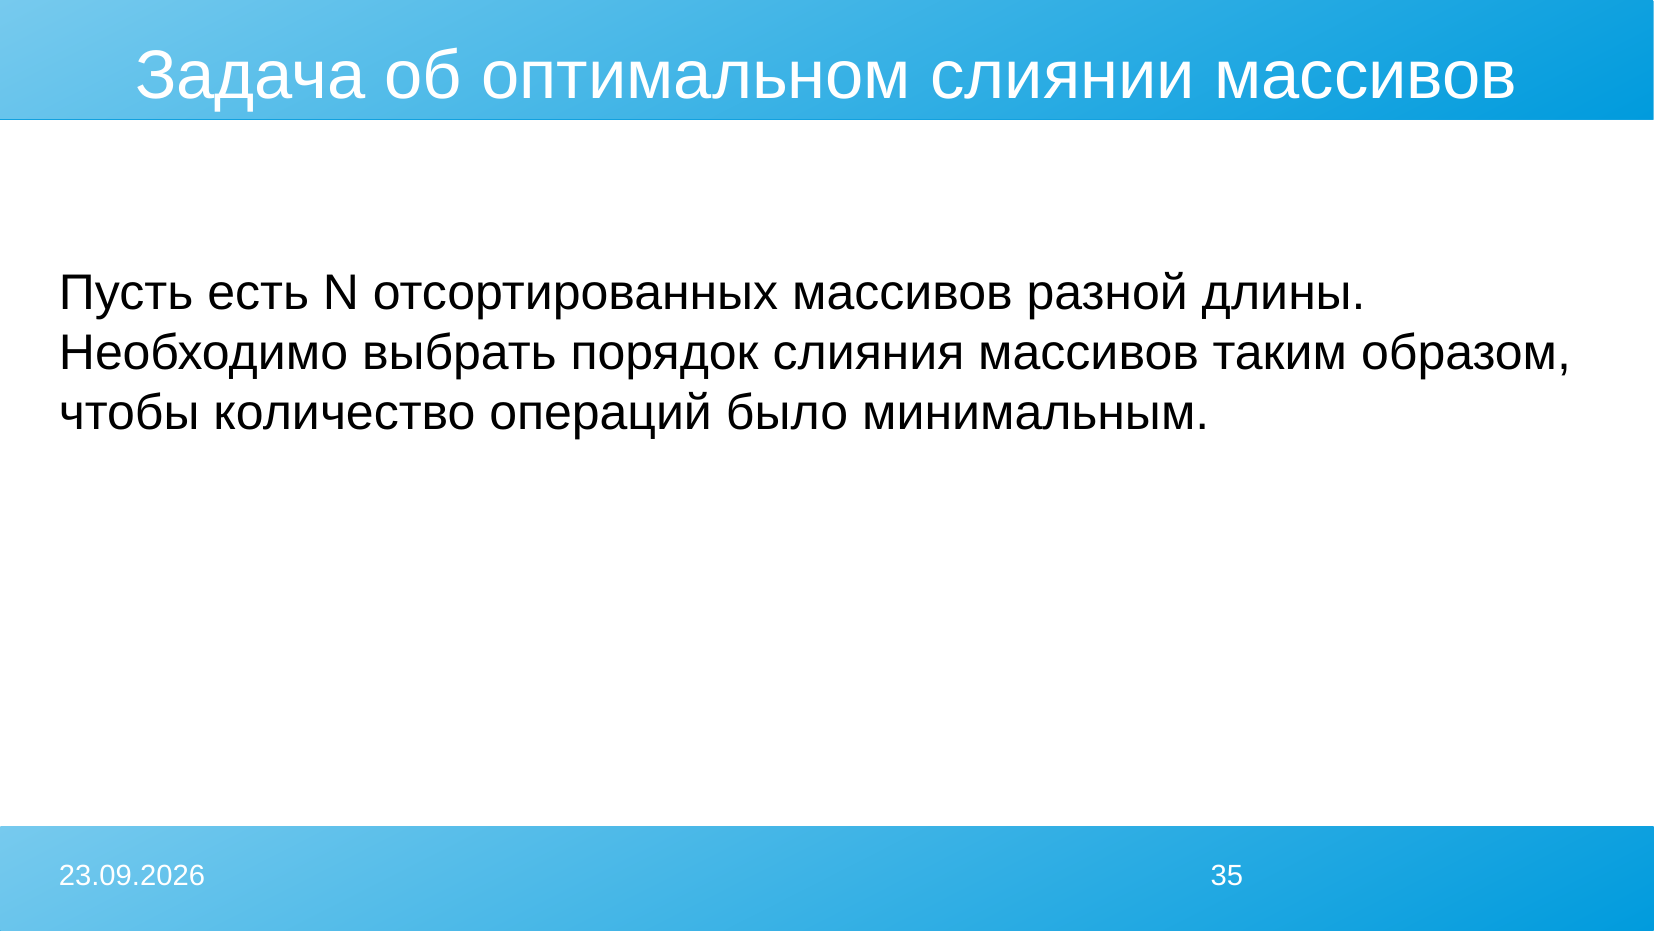

# Задача об оптимальном слиянии массивов
Пусть есть N отсортированных массивов разной длины. Необходимо выбрать порядок слияния массивов таким образом, чтобы количество операций было минимальным.